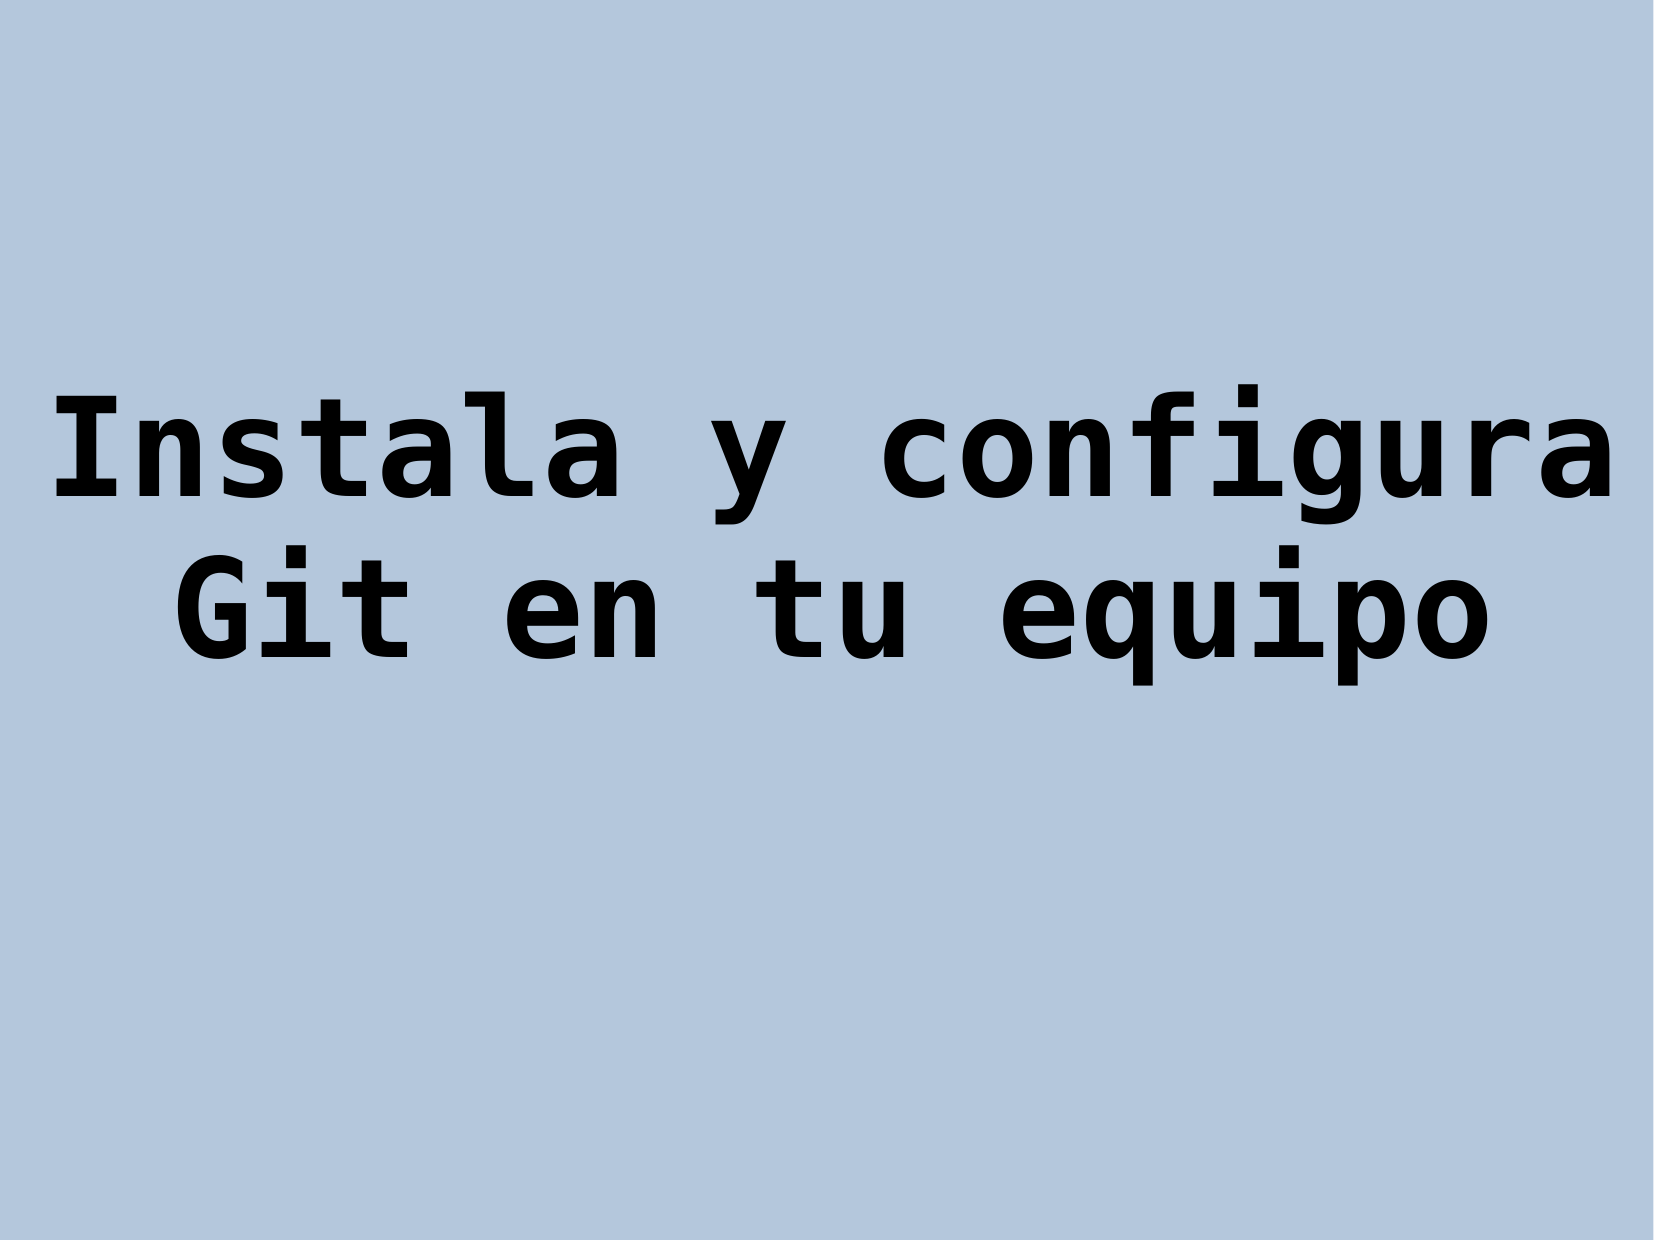

Instala y configura Git en tu equipo